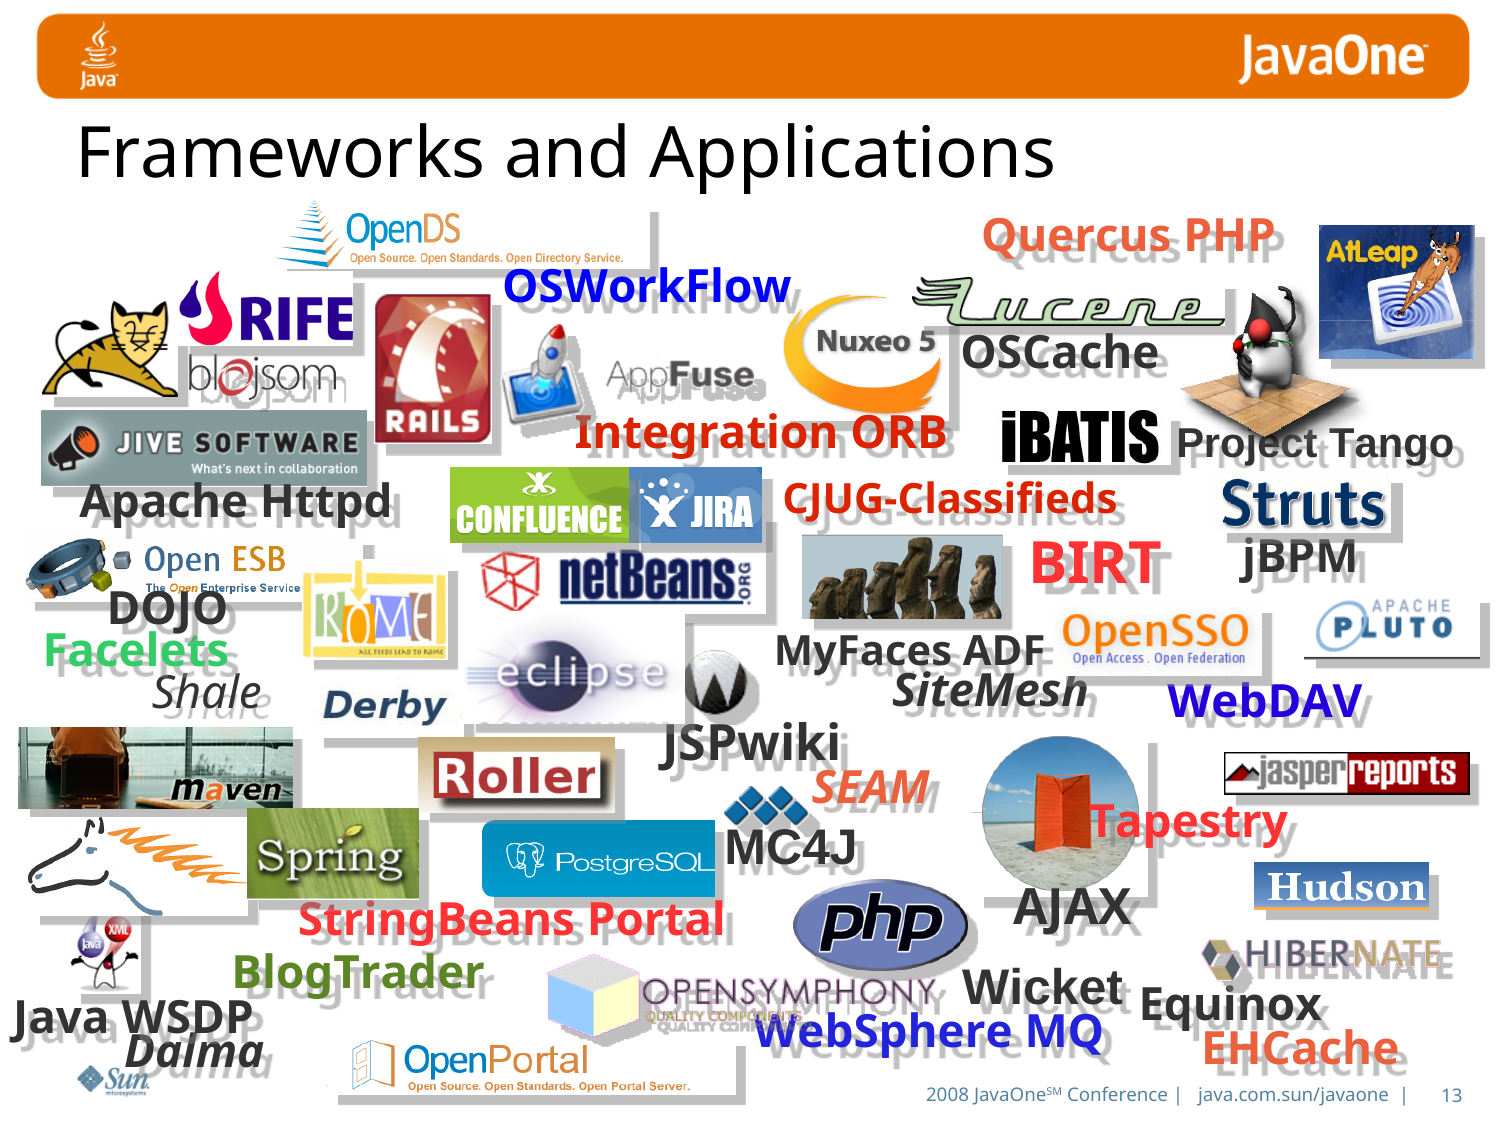

# Frameworks and Applications
Quercus PHP
OSWorkFlow
OSCache
Integration ORB
Project Tango
Apache Httpd
CJUG-Classifieds
BIRT
jBPM
DOJO
Facelets
MyFaces ADF
SiteMesh
Shale
WebDAV
JSPwiki
SEAM
MC4J
Tapestry
AJAX
StringBeans Portal
Java WSDP
BlogTrader
Wicket
Equinox
WebSphere MQ
EHCache
Dalma